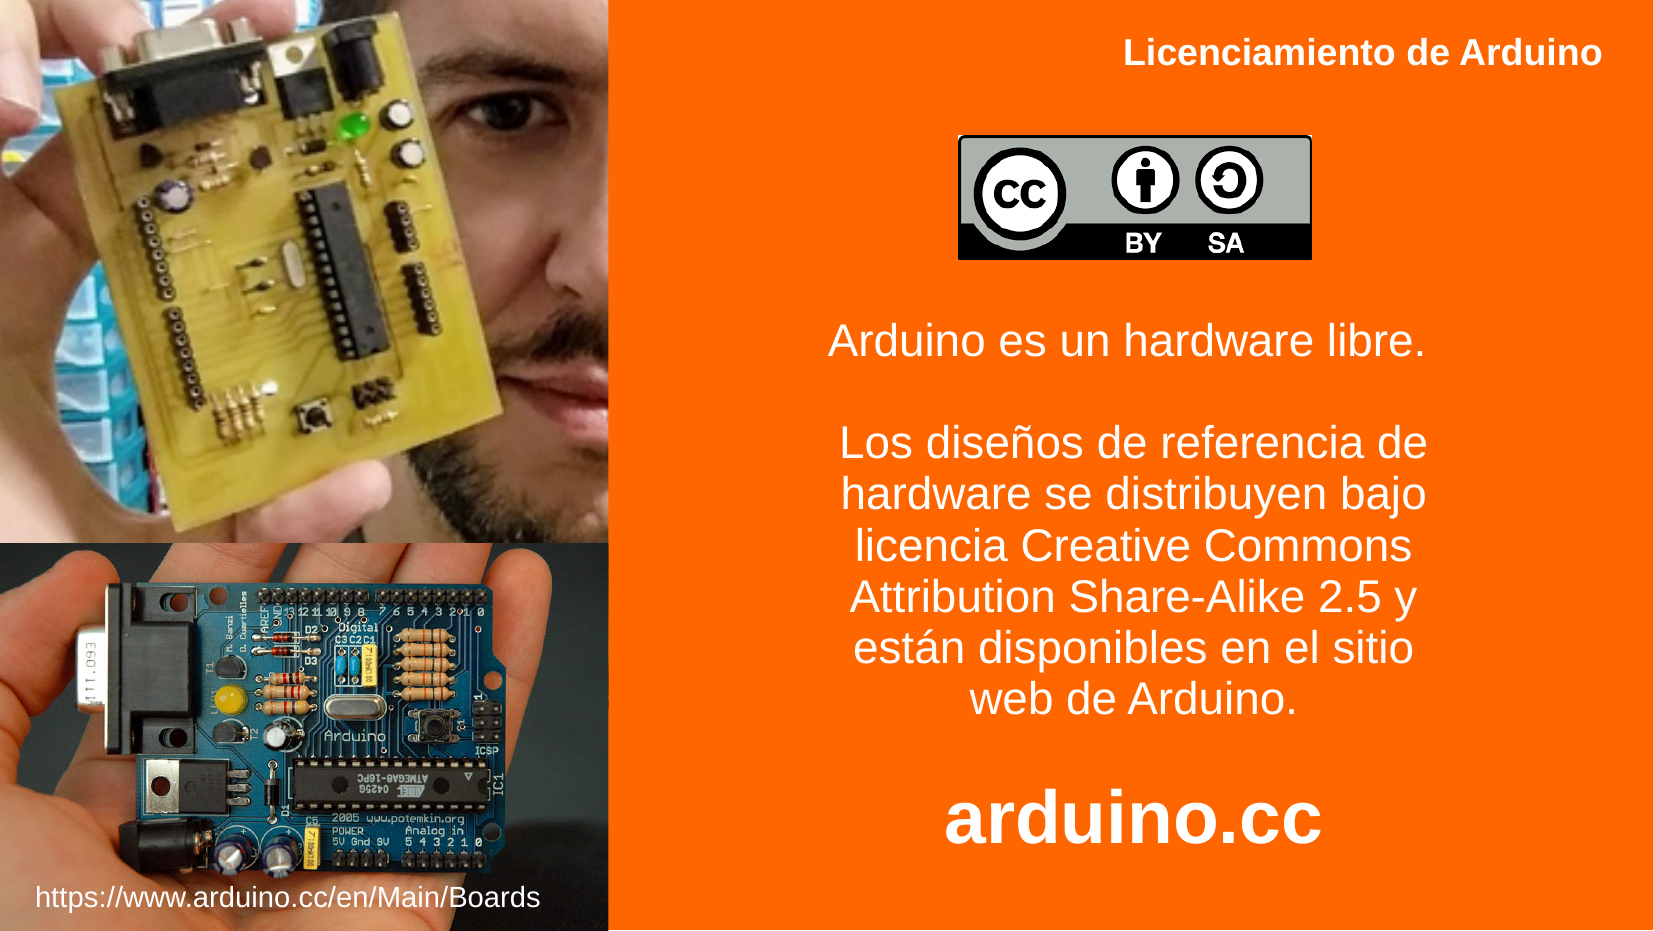

Licenciamiento de Arduino
Arduino es un hardware libre.
Los diseños de referencia de hardware se distribuyen bajo licencia Creative Commons Attribution Share-Alike 2.5 y están disponibles en el sitio web de Arduino.
arduino.cc
https://www.arduino.cc/en/Main/Boards